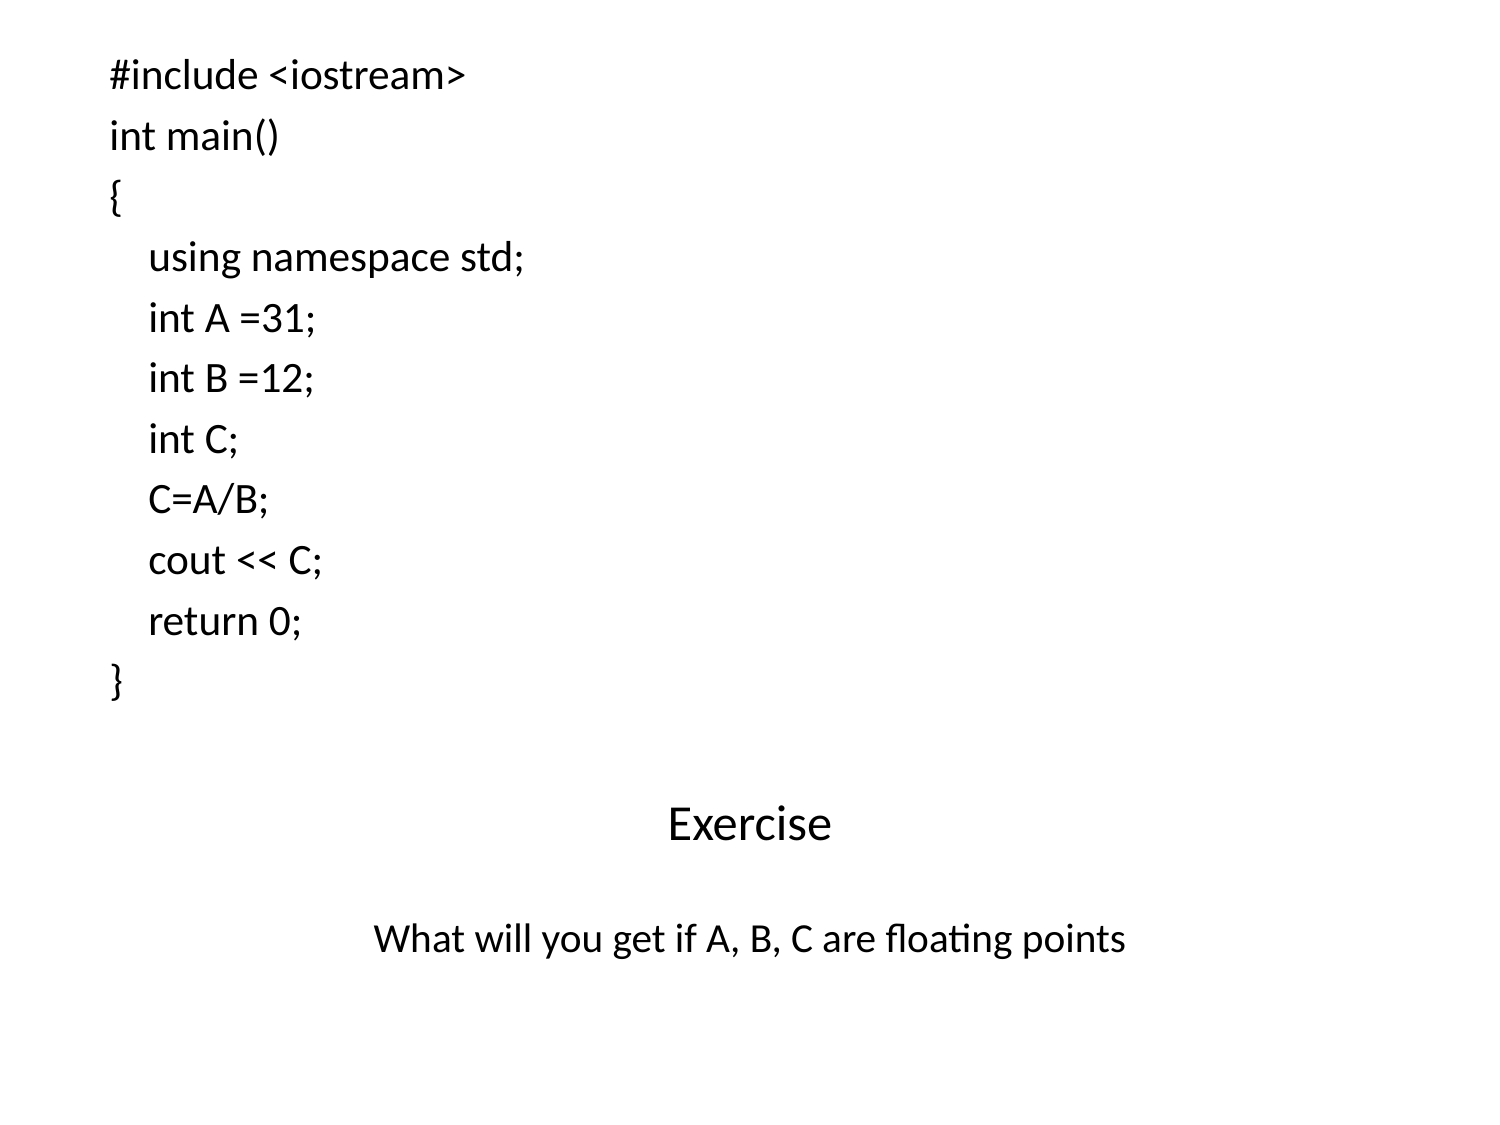

#include <iostream>
int main()
{
 using namespace std;
 int A =31;
 int B =12;
 int C;
 C=A/B;
 cout << C;
 return 0;
}
# Exercise What will you get if A, B, C are floating points